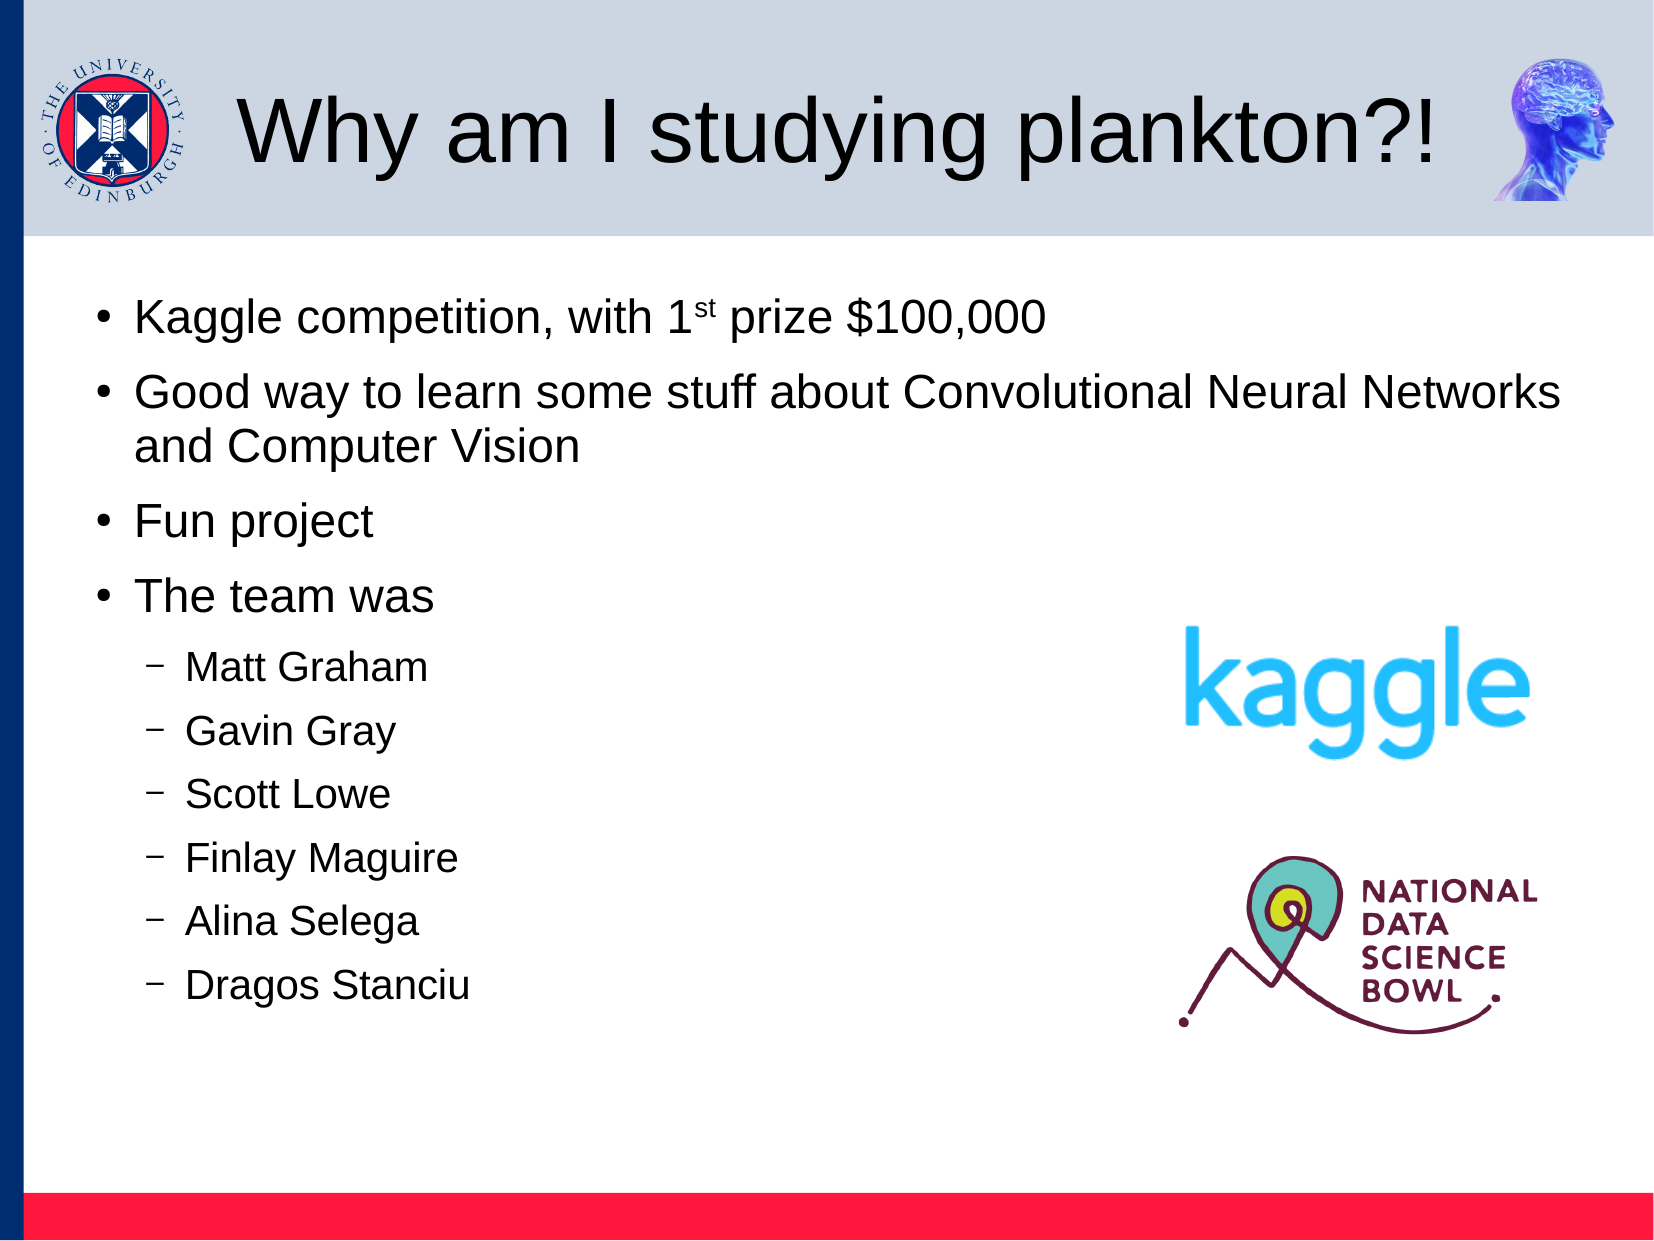

# Why am I studying plankton?!
Kaggle competition, with 1st prize $100,000
Good way to learn some stuff about Convolutional Neural Networks and Computer Vision
Fun project
The team was
Matt Graham
Gavin Gray
Scott Lowe
Finlay Maguire
Alina Selega
Dragos Stanciu